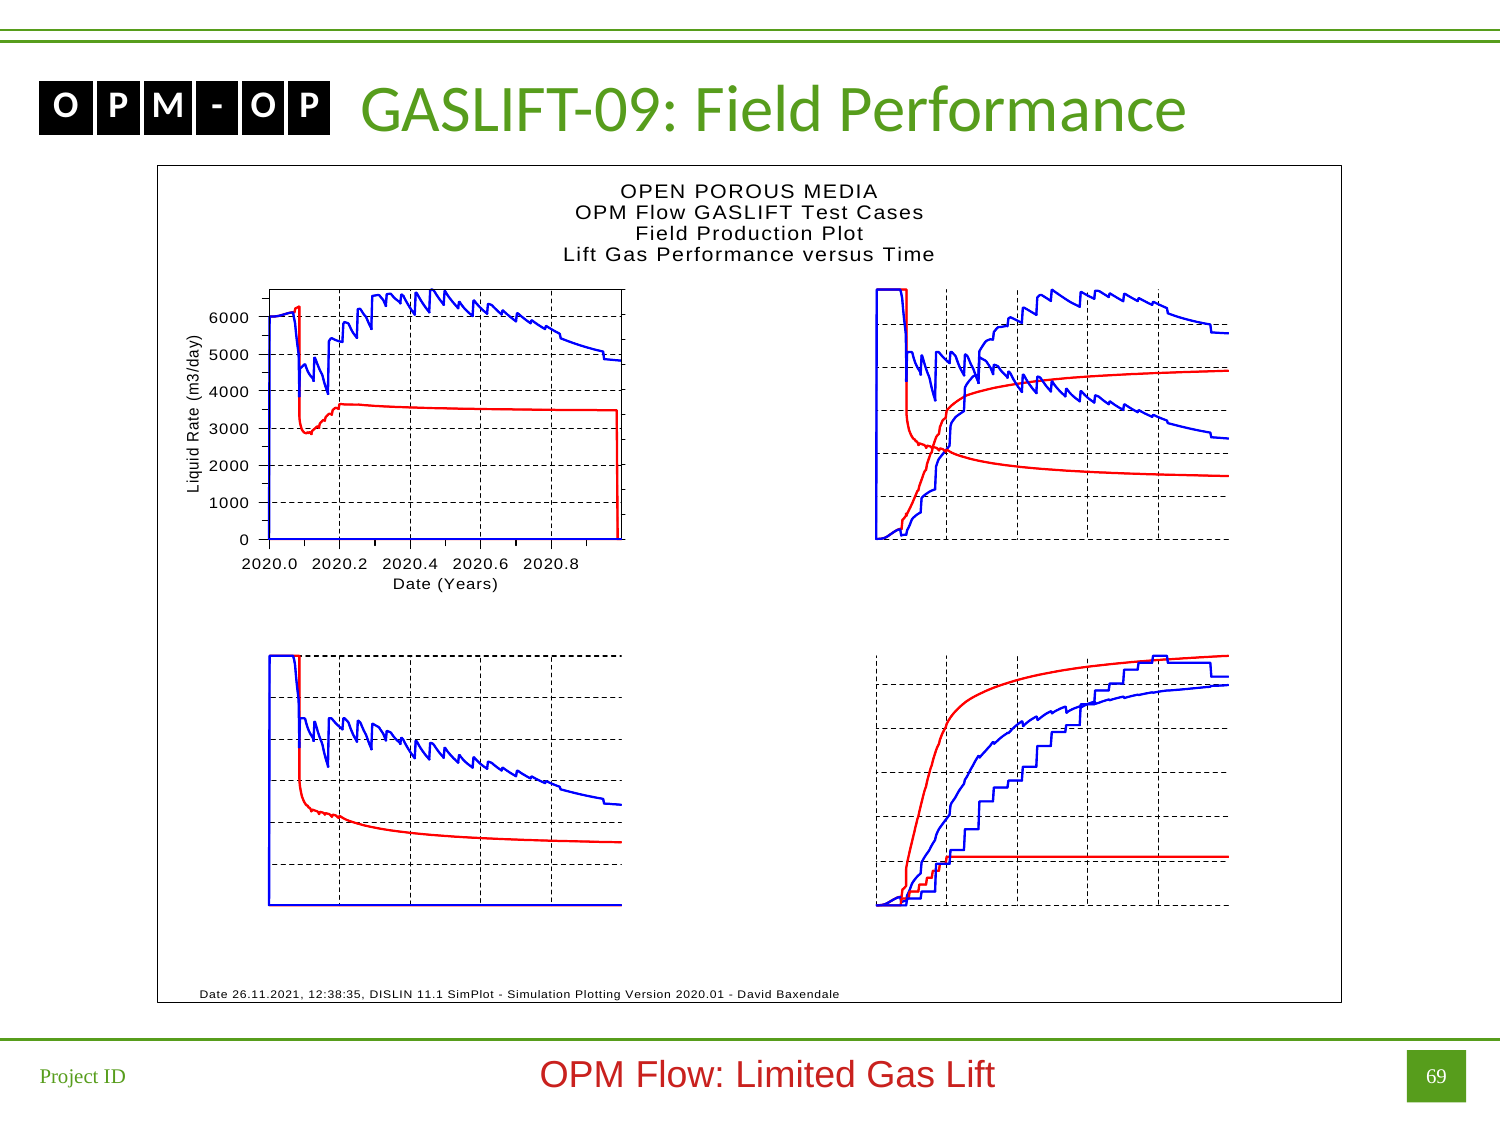

# GASLIFT-09: Field Performance
OPM Flow: Limited Gas Lift
Project ID
69